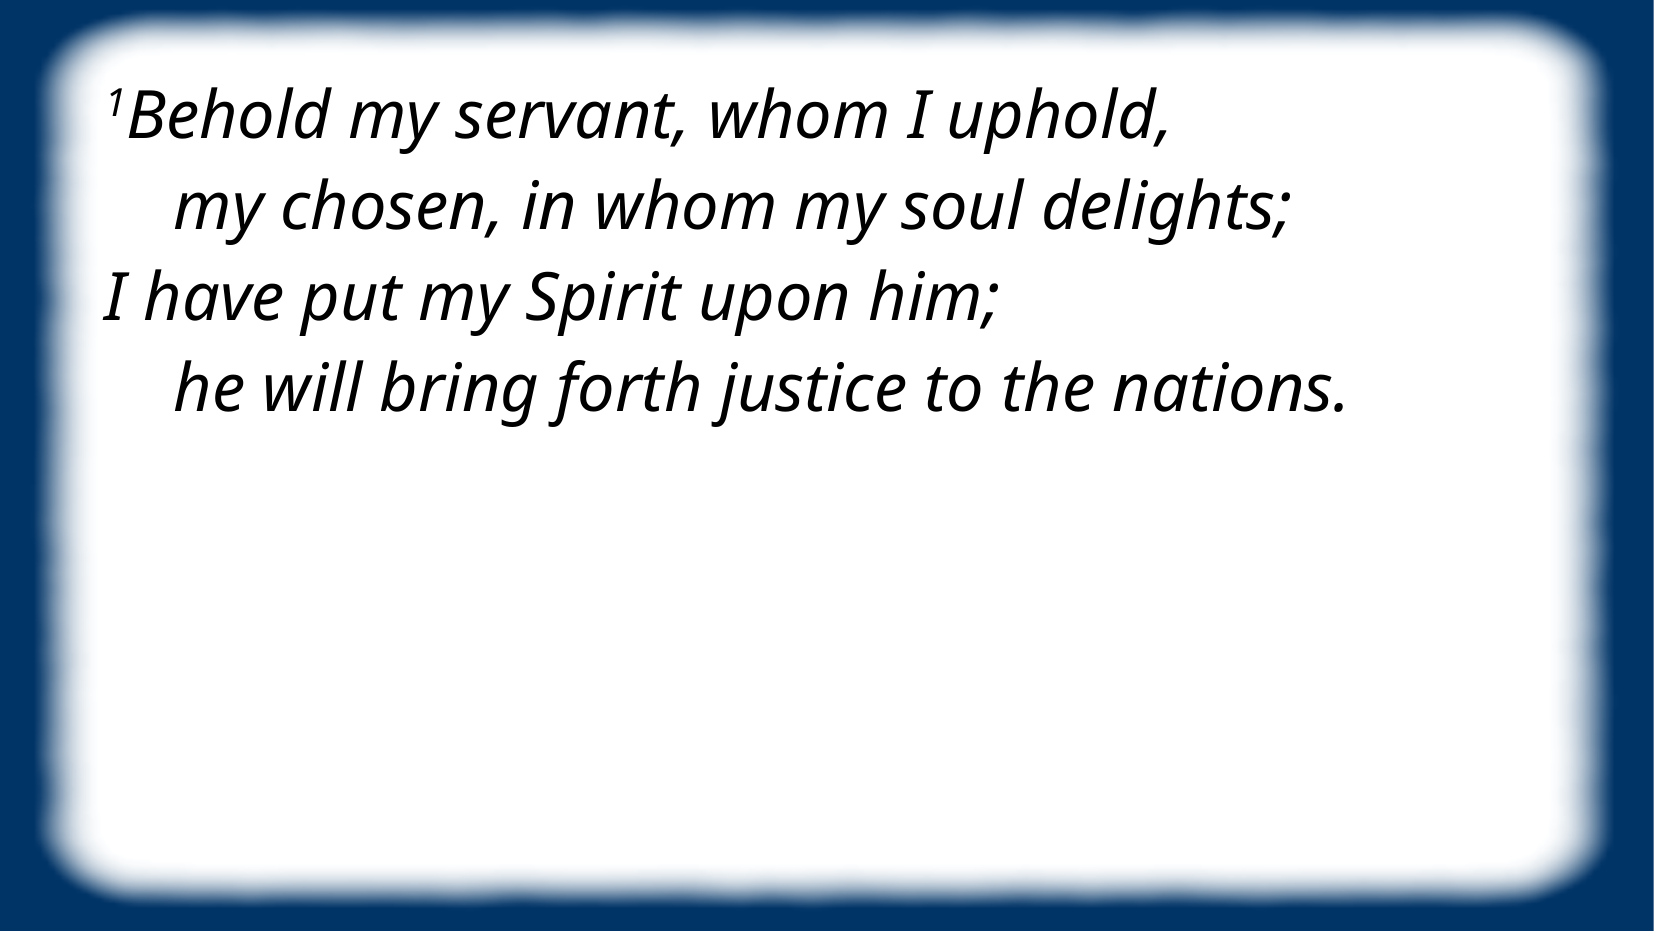

1Behold my servant, whom I uphold,
 my chosen, in whom my soul delights;
I have put my Spirit upon him;
 he will bring forth justice to the nations.